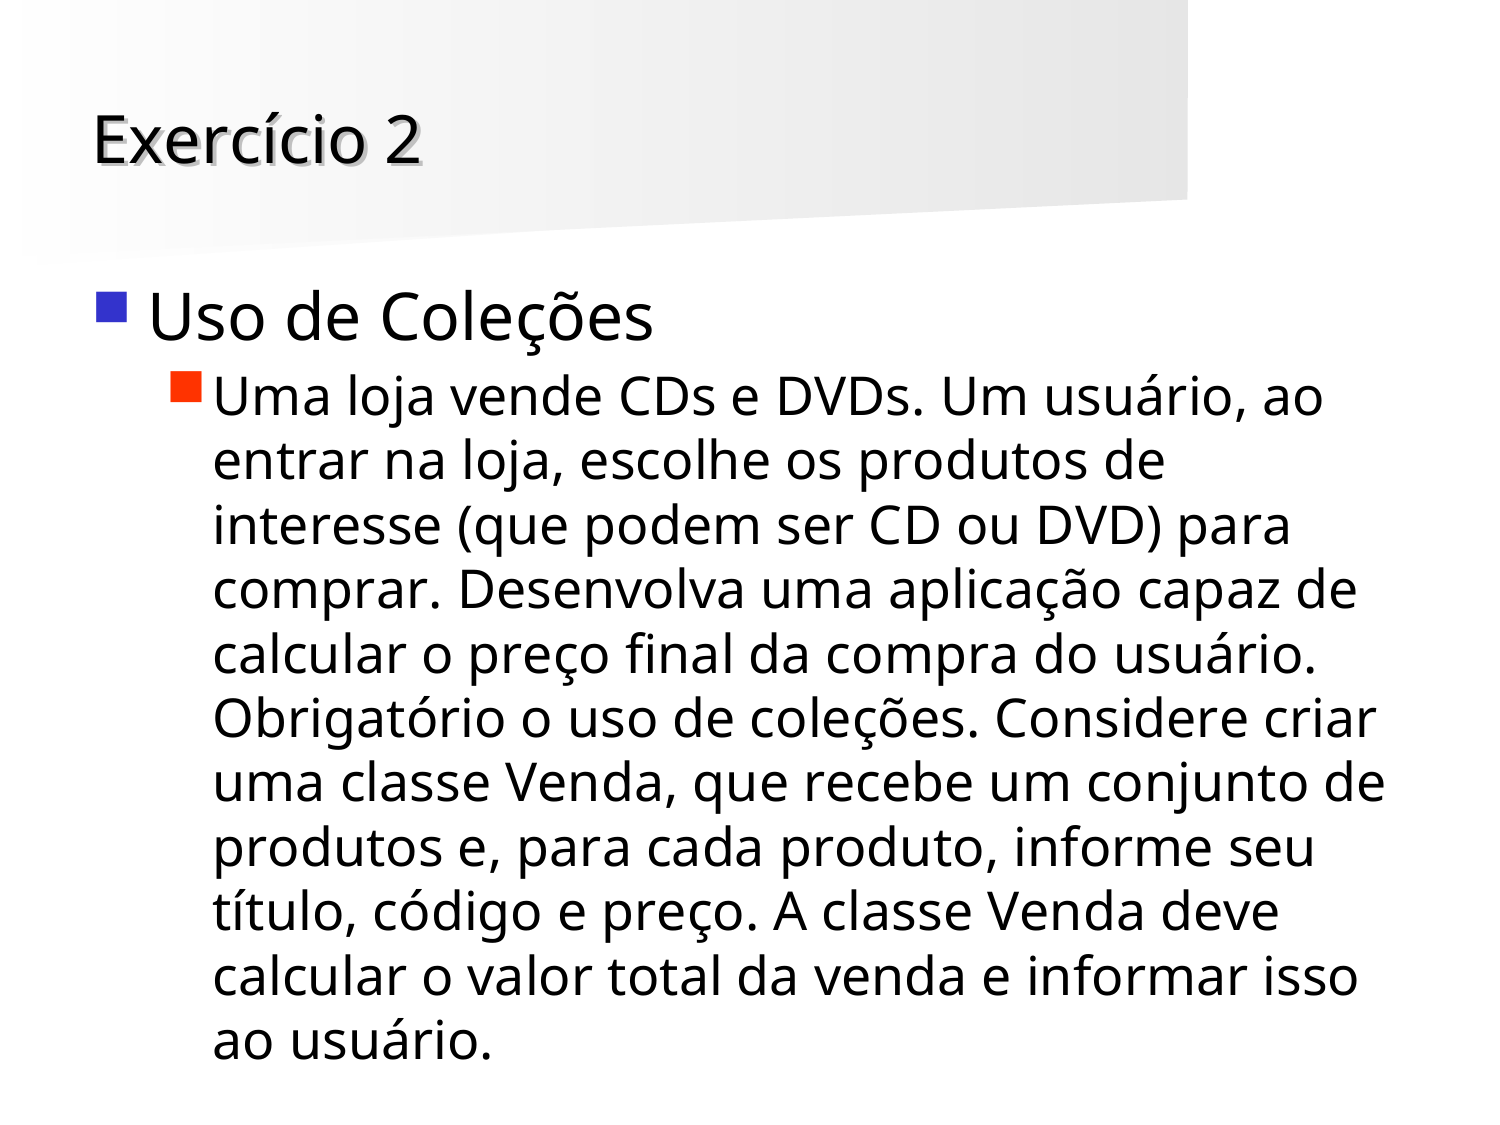

# Exercício 2
Uso de Coleções
Uma loja vende CDs e DVDs. Um usuário, ao entrar na loja, escolhe os produtos de interesse (que podem ser CD ou DVD) para comprar. Desenvolva uma aplicação capaz de calcular o preço final da compra do usuário. Obrigatório o uso de coleções. Considere criar uma classe Venda, que recebe um conjunto de produtos e, para cada produto, informe seu título, código e preço. A classe Venda deve calcular o valor total da venda e informar isso ao usuário.